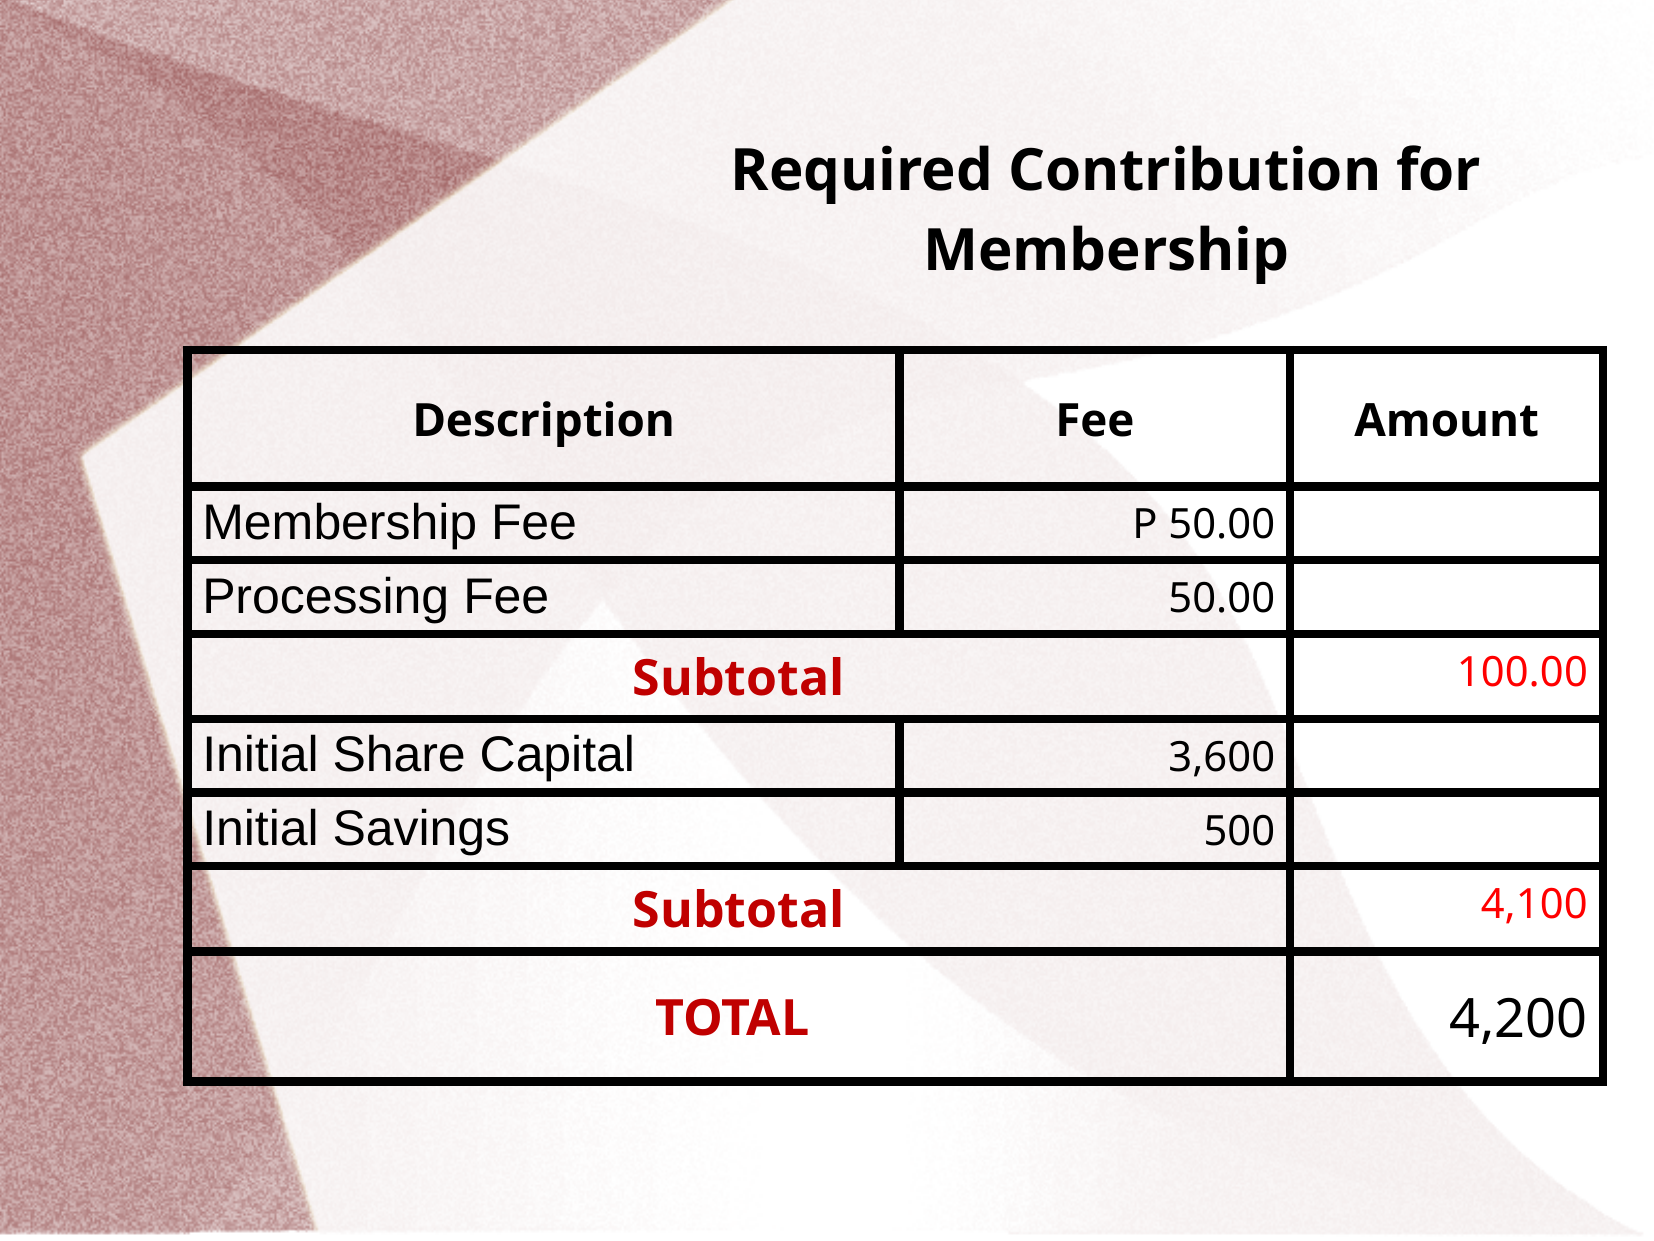

Required Contribution for Membership
| Description | Fee | Amount |
| --- | --- | --- |
| Membership Fee | P 50.00 | |
| Processing Fee | 50.00 | |
| Subtotal | | 100.00 |
| Initial Share Capital | 3,600 | |
| Initial Savings | 500 | |
| Subtotal | | 4,100 |
| TOTAL | | 4,200 |